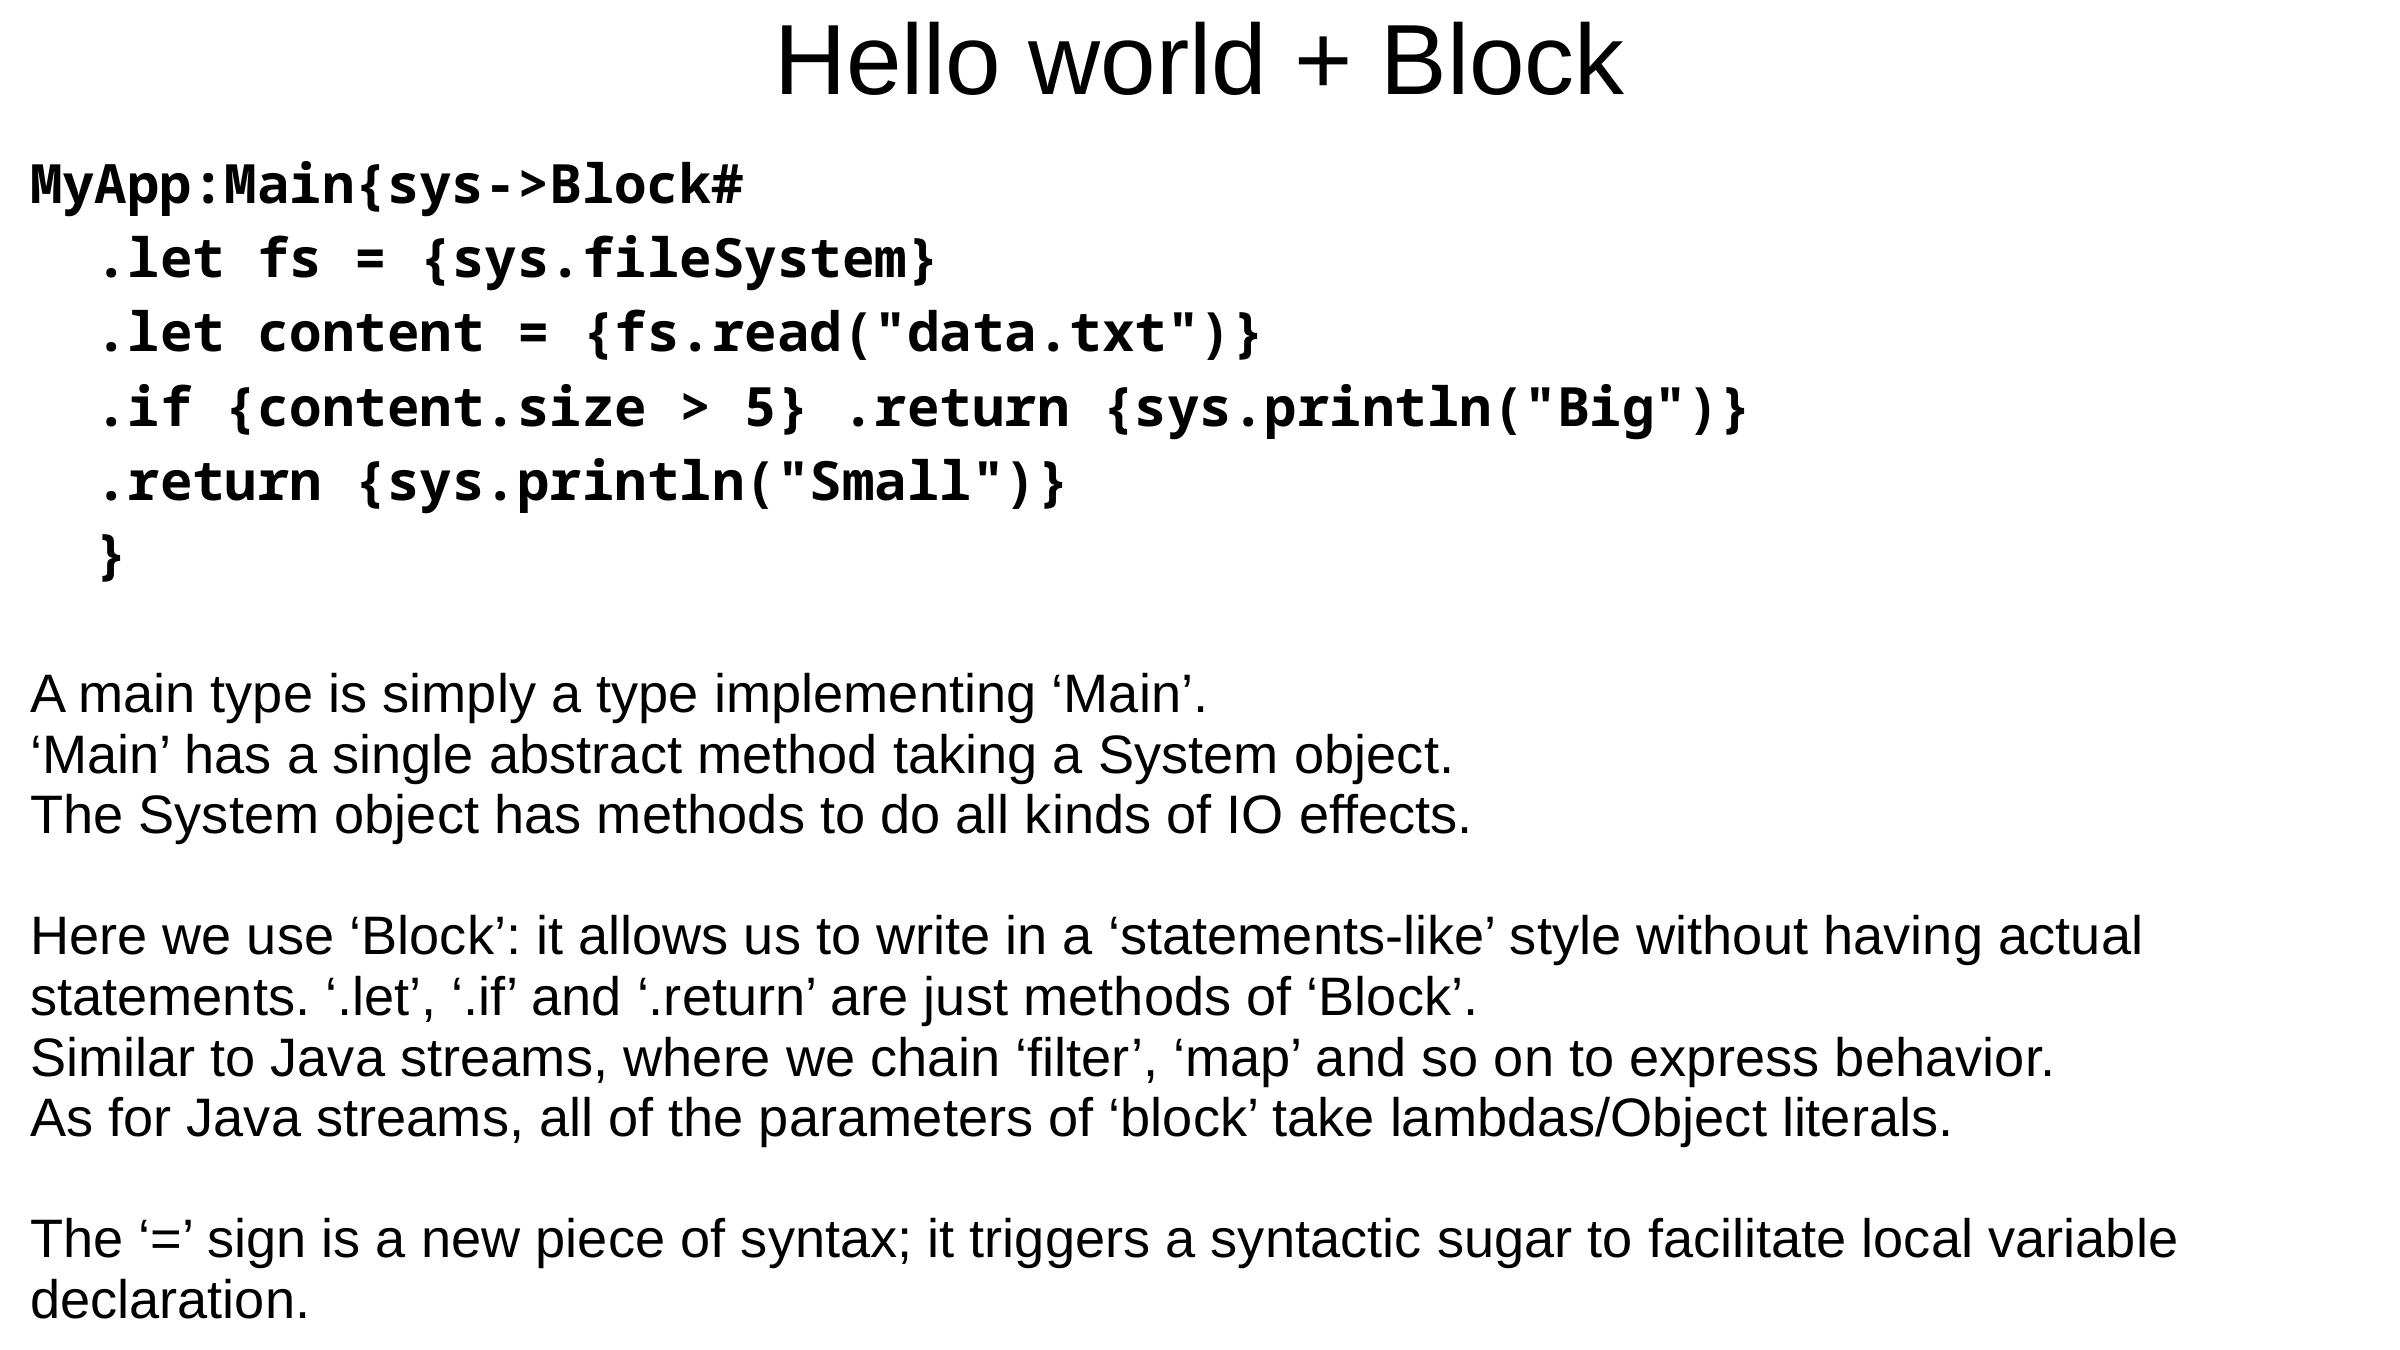

# Hello world + Block
MyApp:Main{sys->Block#
 .let fs = {sys.fileSystem}
 .let content = {fs.read("data.txt")}
 .if {content.size > 5} .return {sys.println("Big")}
 .return {sys.println("Small")}
 }
A main type is simply a type implementing ‘Main’.
‘Main’ has a single abstract method taking a System object.
The System object has methods to do all kinds of IO effects.
Here we use ‘Block’: it allows us to write in a ‘statements-like’ style without having actual statements. ‘.let’, ‘.if’ and ‘.return’ are just methods of ‘Block’.
Similar to Java streams, where we chain ‘filter’, ‘map’ and so on to express behavior.
As for Java streams, all of the parameters of ‘block’ take lambdas/Object literals.
The ‘=’ sign is a new piece of syntax; it triggers a syntactic sugar to facilitate local variable declaration.